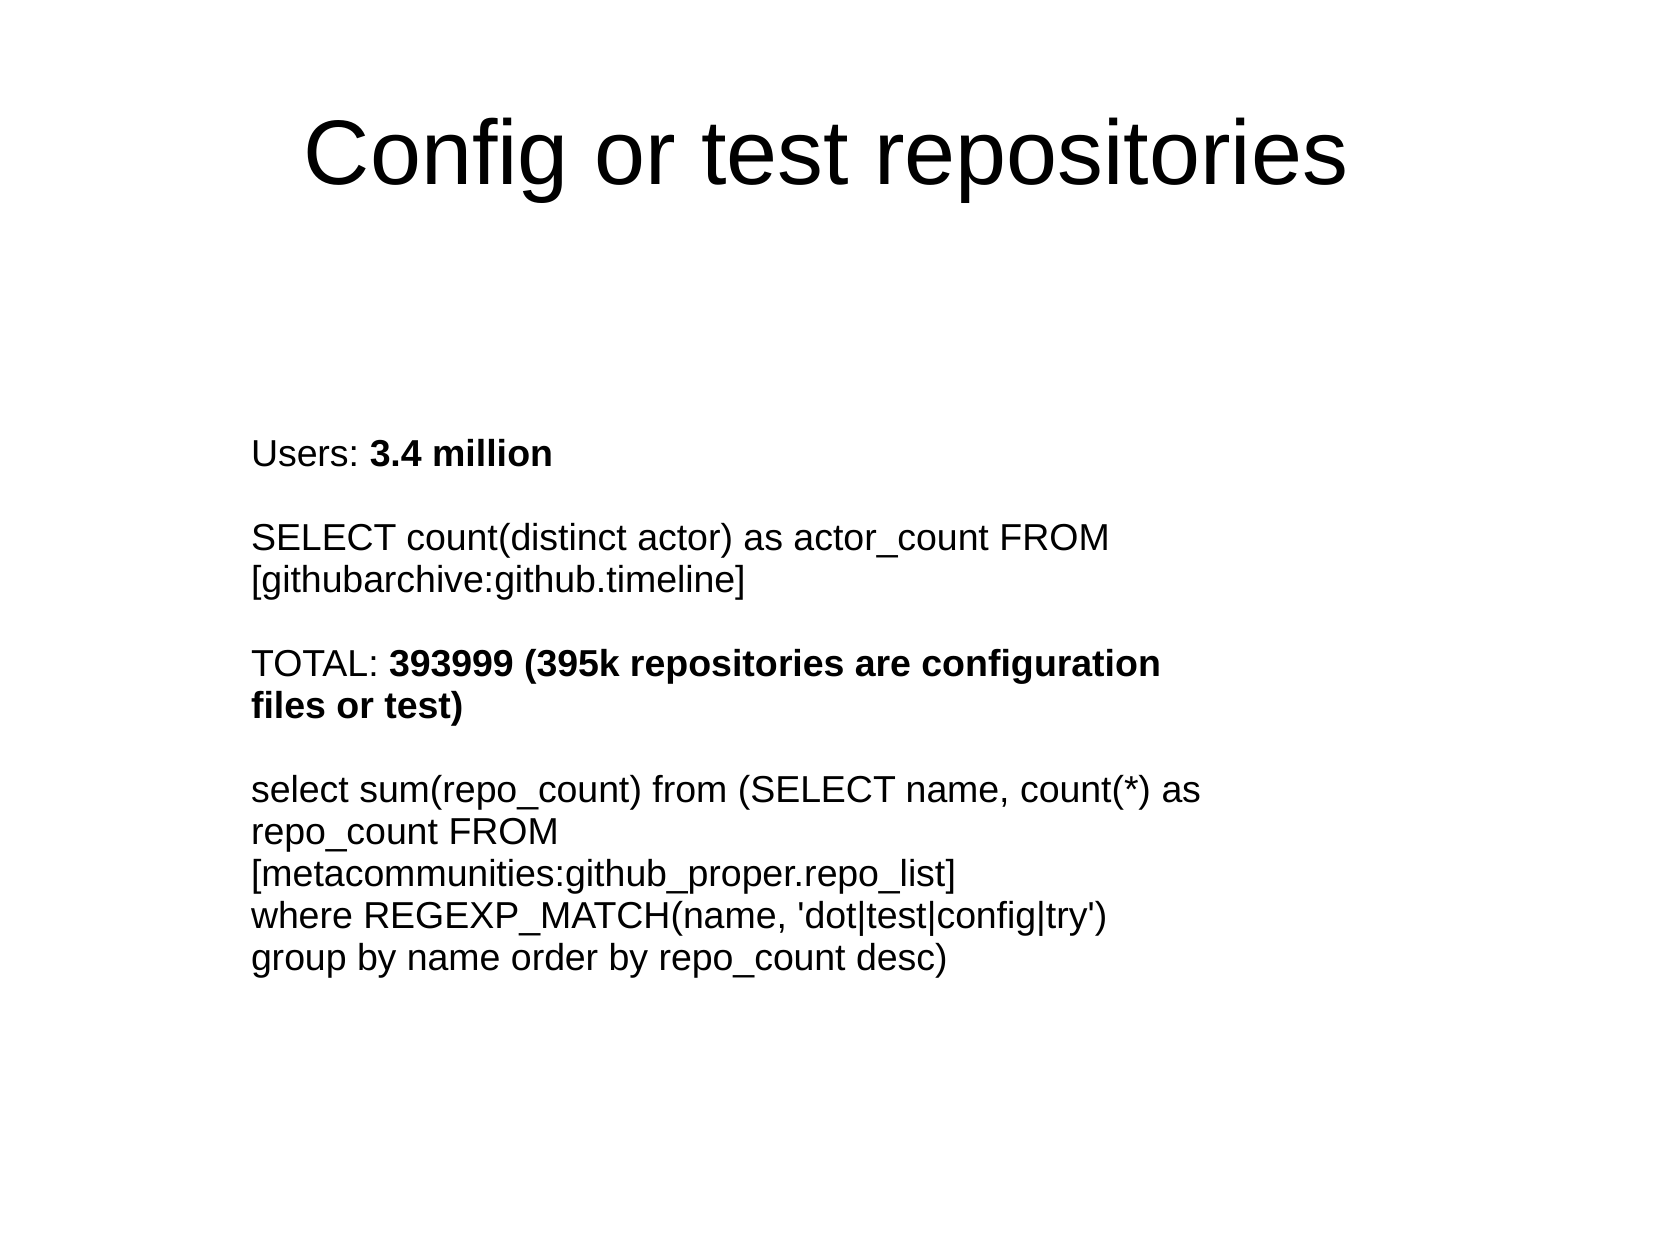

# Config or test repositories
Users: 3.4 million
SELECT count(distinct actor) as actor_count FROM [githubarchive:github.timeline]
TOTAL: 393999 (395k repositories are configuration files or test)
select sum(repo_count) from (SELECT name, count(*) as repo_count FROM [metacommunities:github_proper.repo_list]
where REGEXP_MATCH(name, 'dot|test|config|try') group by name order by repo_count desc)